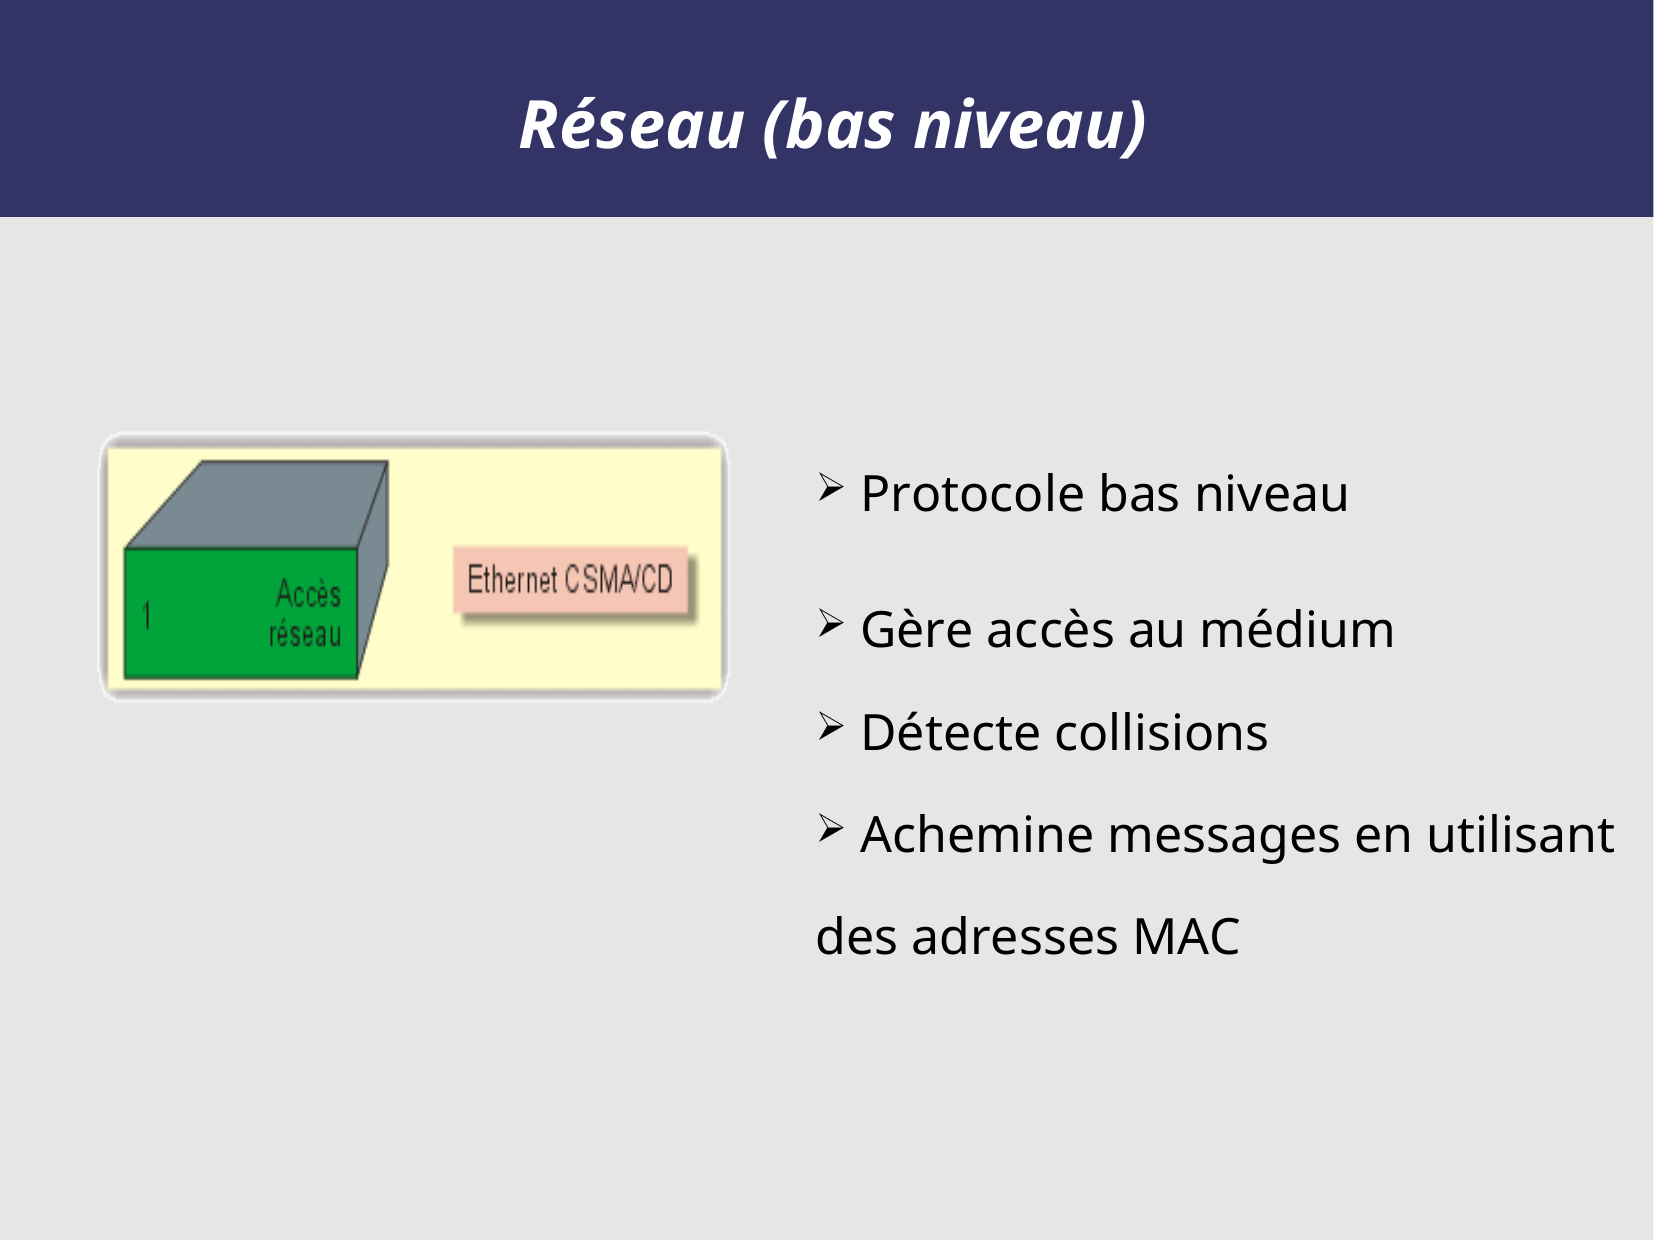

# Réseau (bas niveau)
 Protocole bas niveau
 Gère accès au médium
 Détecte collisions
 Achemine messages en utilisant des adresses MAC